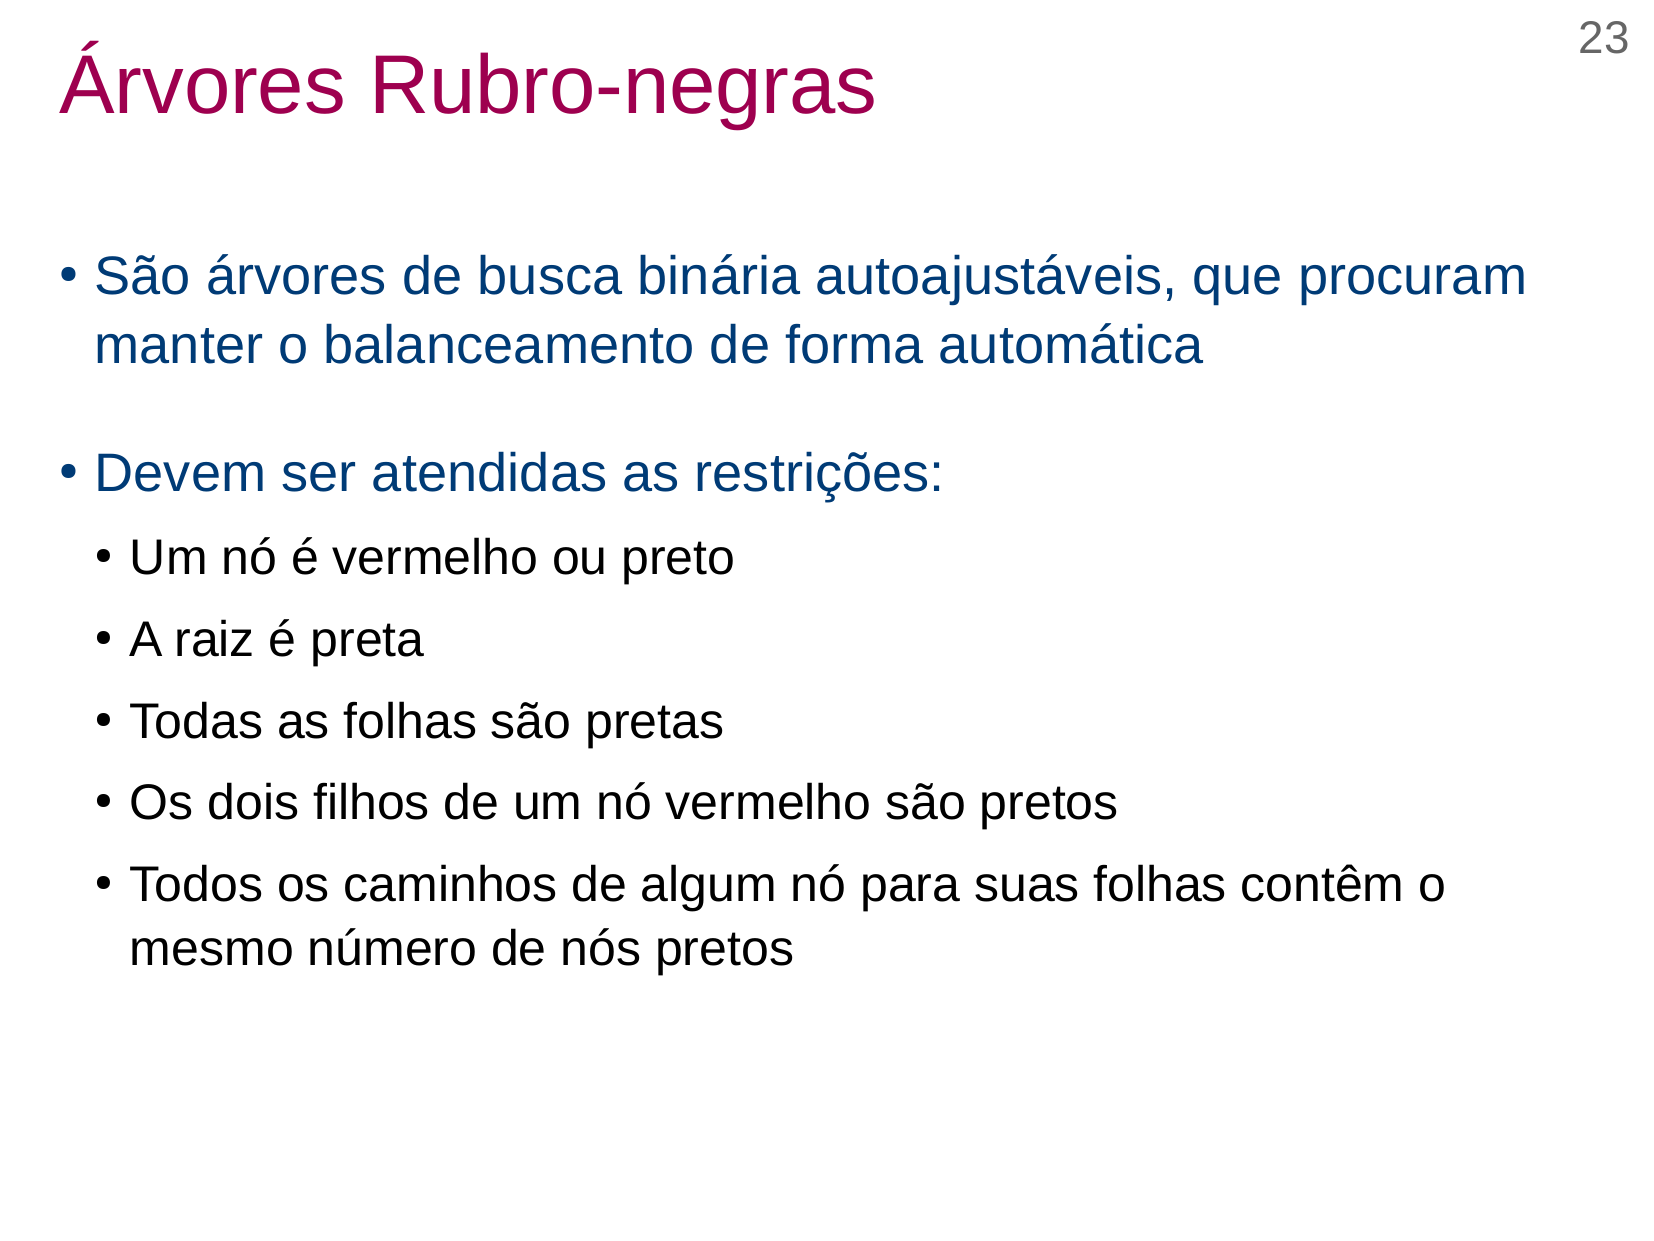

23
# Árvores Rubro-negras
São árvores de busca binária autoajustáveis, que procuram manter o balanceamento de forma automática
Devem ser atendidas as restrições:
Um nó é vermelho ou preto
A raiz é preta
Todas as folhas são pretas
Os dois filhos de um nó vermelho são pretos
Todos os caminhos de algum nó para suas folhas contêm o mesmo número de nós pretos